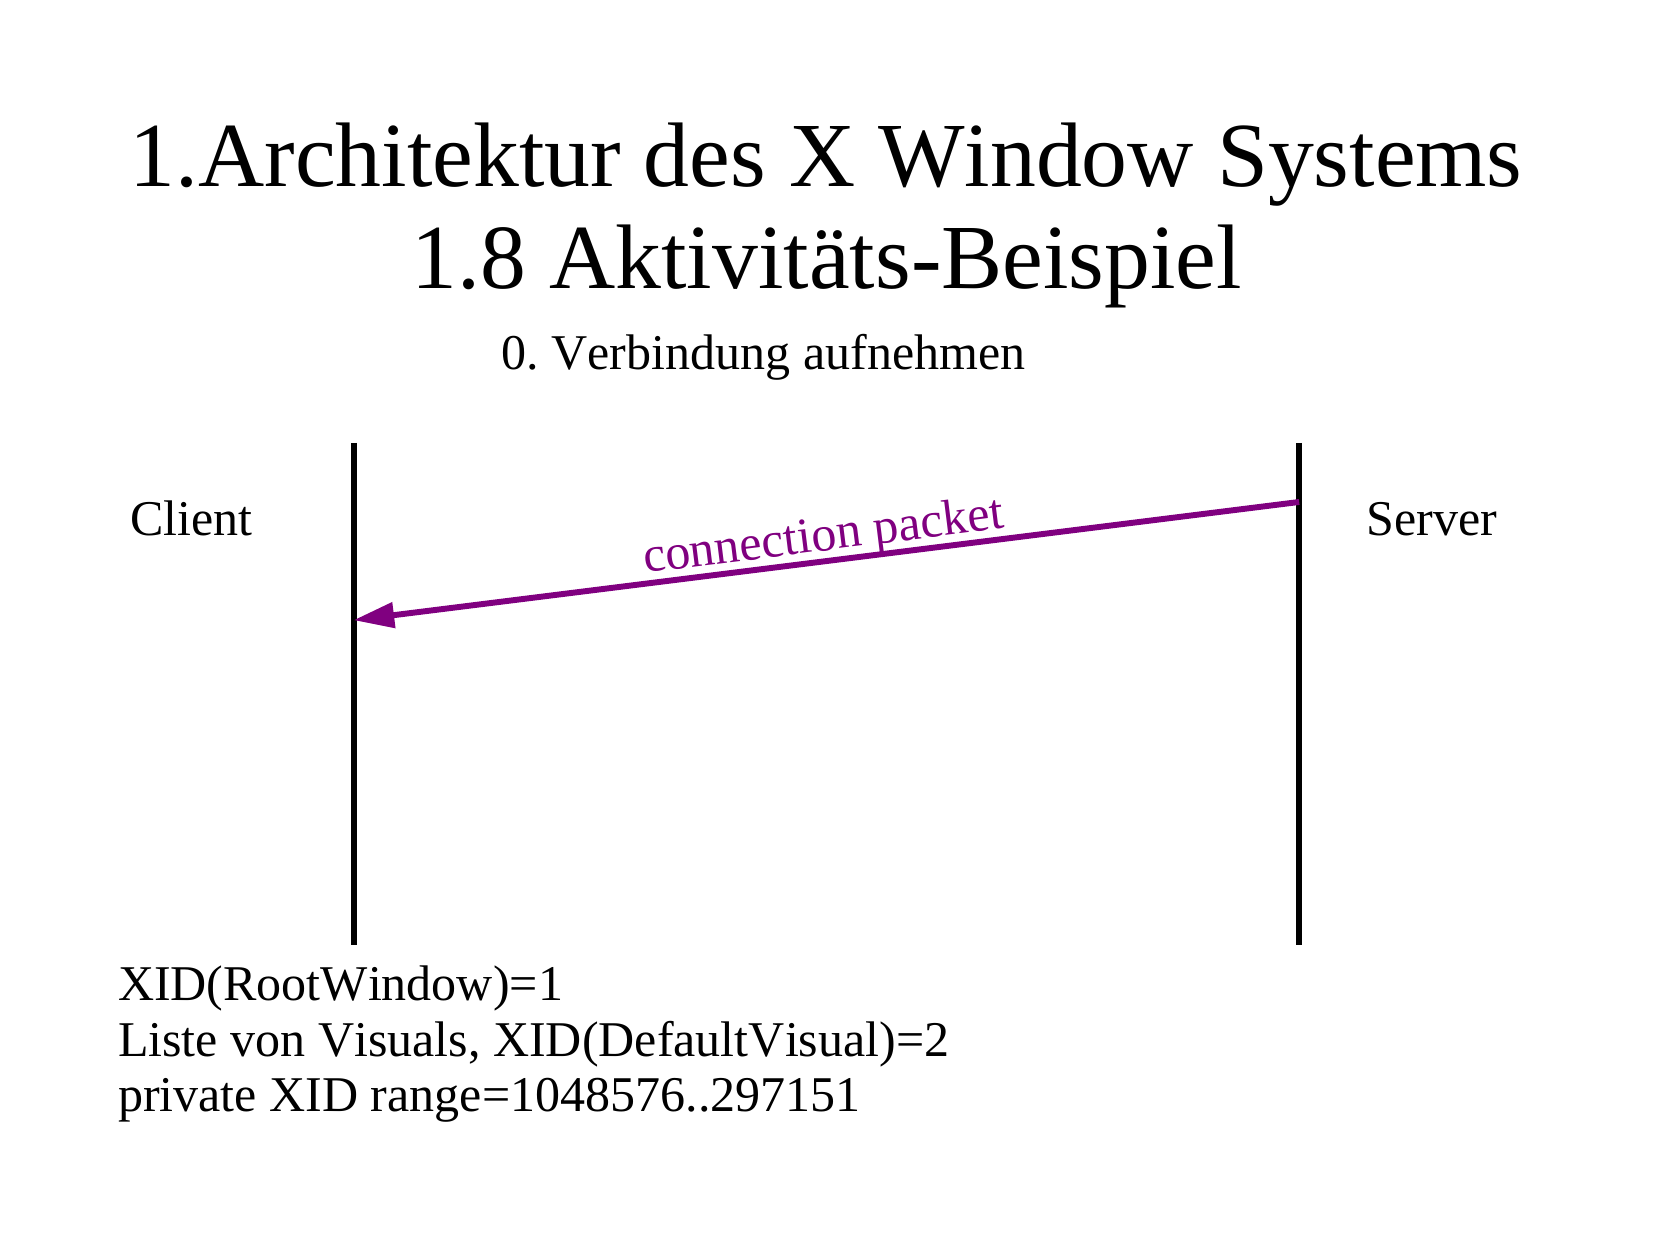

# 1.Architektur des X Window Systems 1.8 Aktivitäts-Beispiel
0. Verbindung aufnehmen
Client
Server
connection packet
XID(RootWindow)=1
Liste von Visuals, XID(DefaultVisual)=2
private XID range=1048576..297151